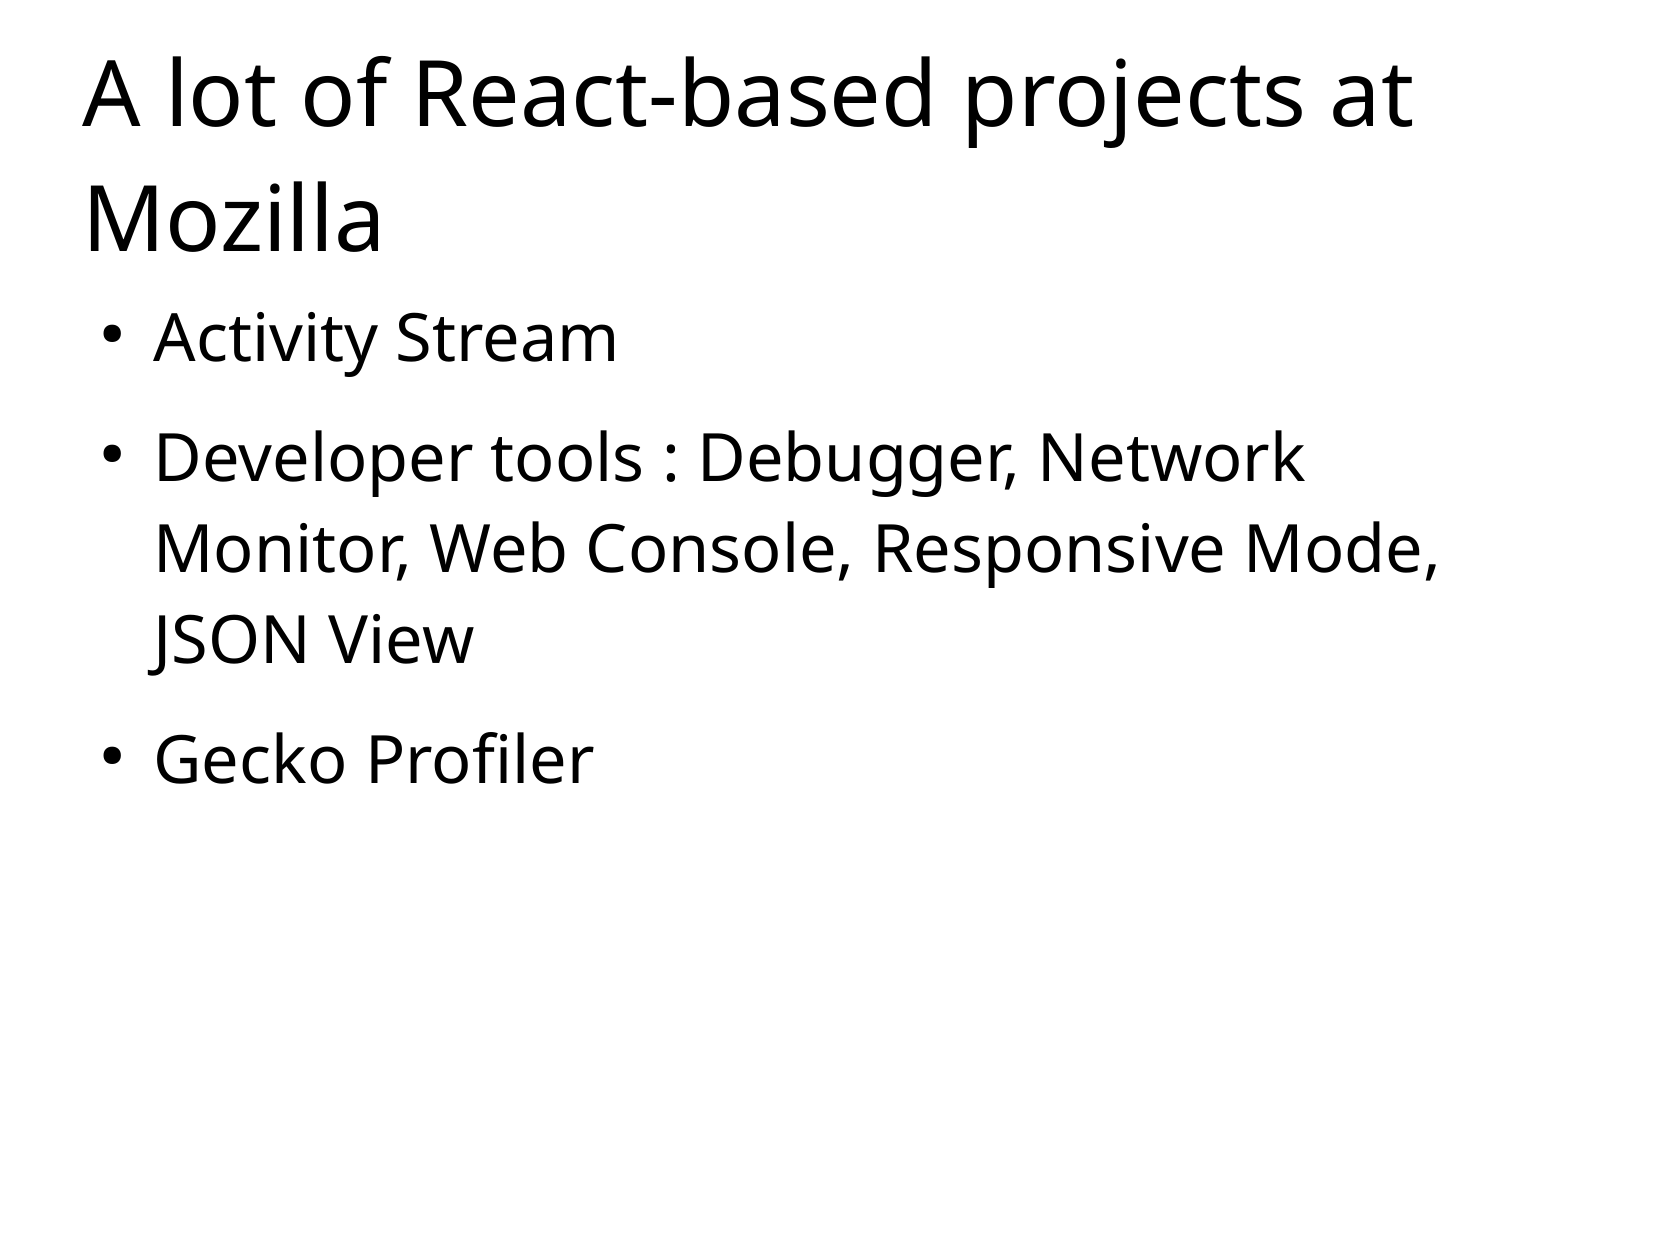

# A lot of React-based projects at Mozilla
Activity Stream
Developer tools : Debugger, Network Monitor, Web Console, Responsive Mode, JSON View
Gecko Profiler